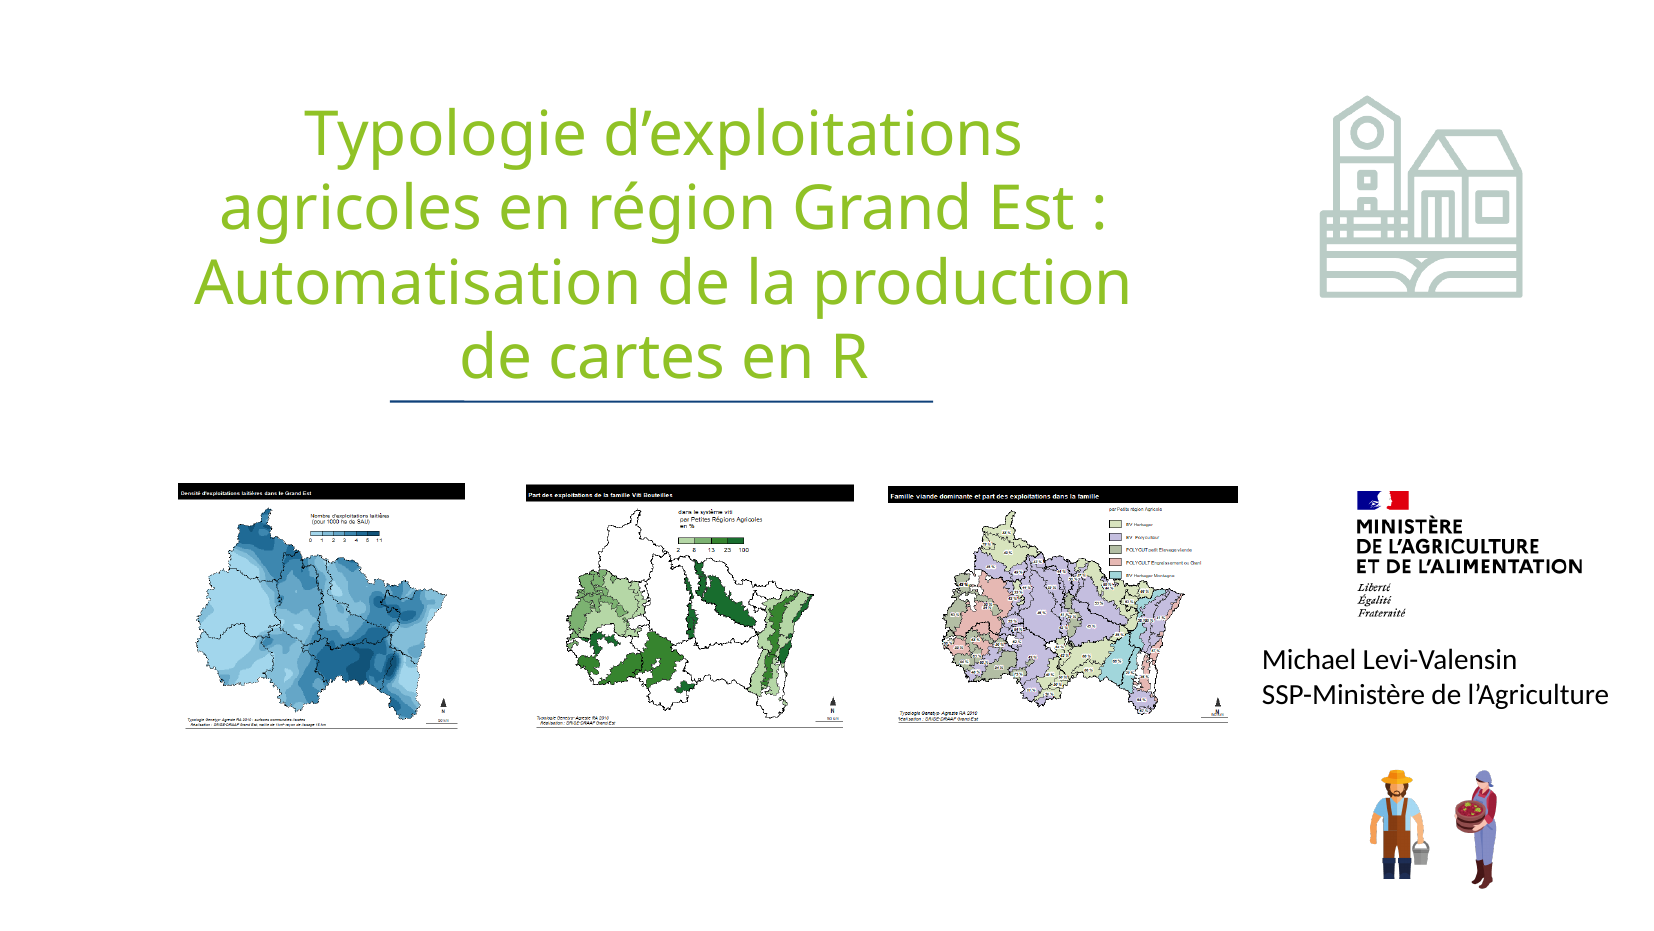

# Typologie d’exploitations agricoles en région Grand Est : Automatisation de la production de cartes en R
Michael Levi-Valensin
SSP-Ministère de l’Agriculture